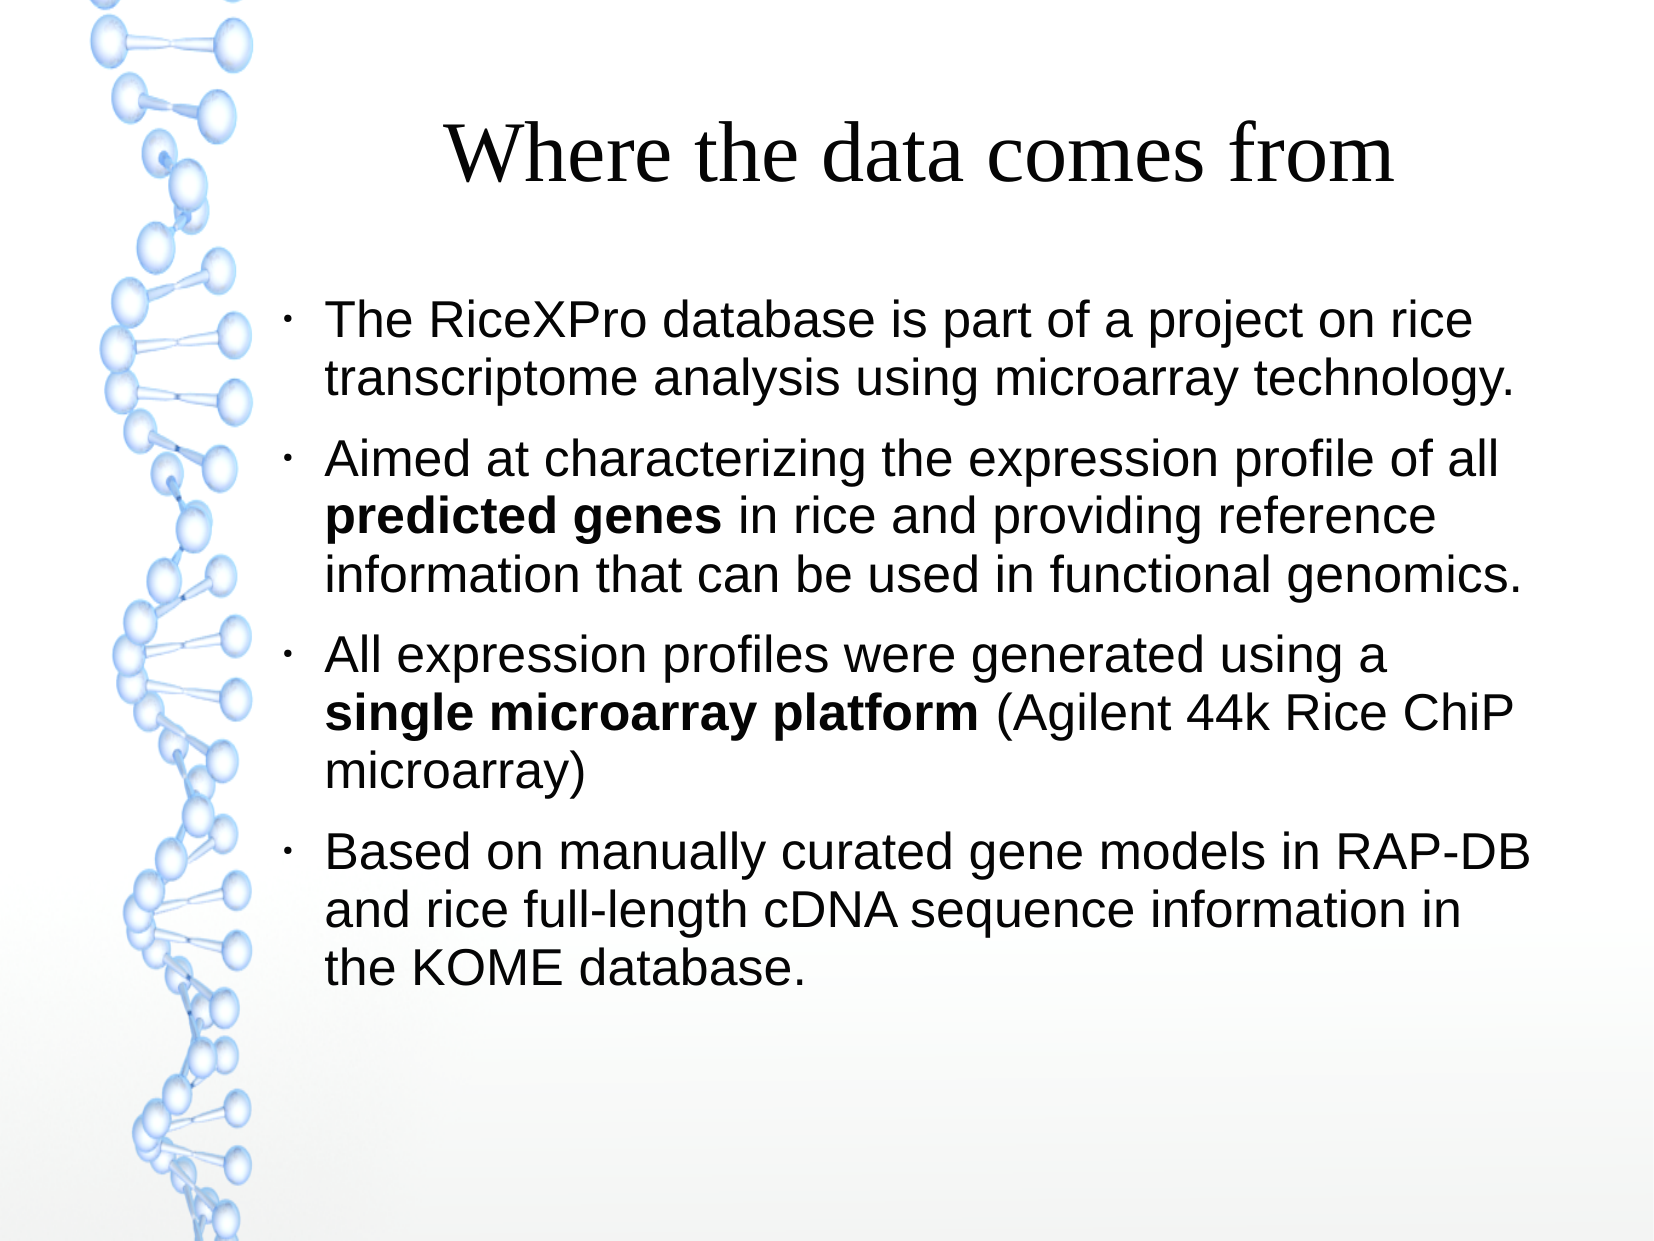

# Where the data comes from
The RiceXPro database is part of a project on rice transcriptome analysis using microarray technology.
Aimed at characterizing the expression profile of all predicted genes in rice and providing reference information that can be used in functional genomics.
All expression profiles were generated using a single microarray platform (Agilent 44k Rice ChiP microarray)
Based on manually curated gene models in RAP-DB and rice full-length cDNA sequence information in the KOME database.